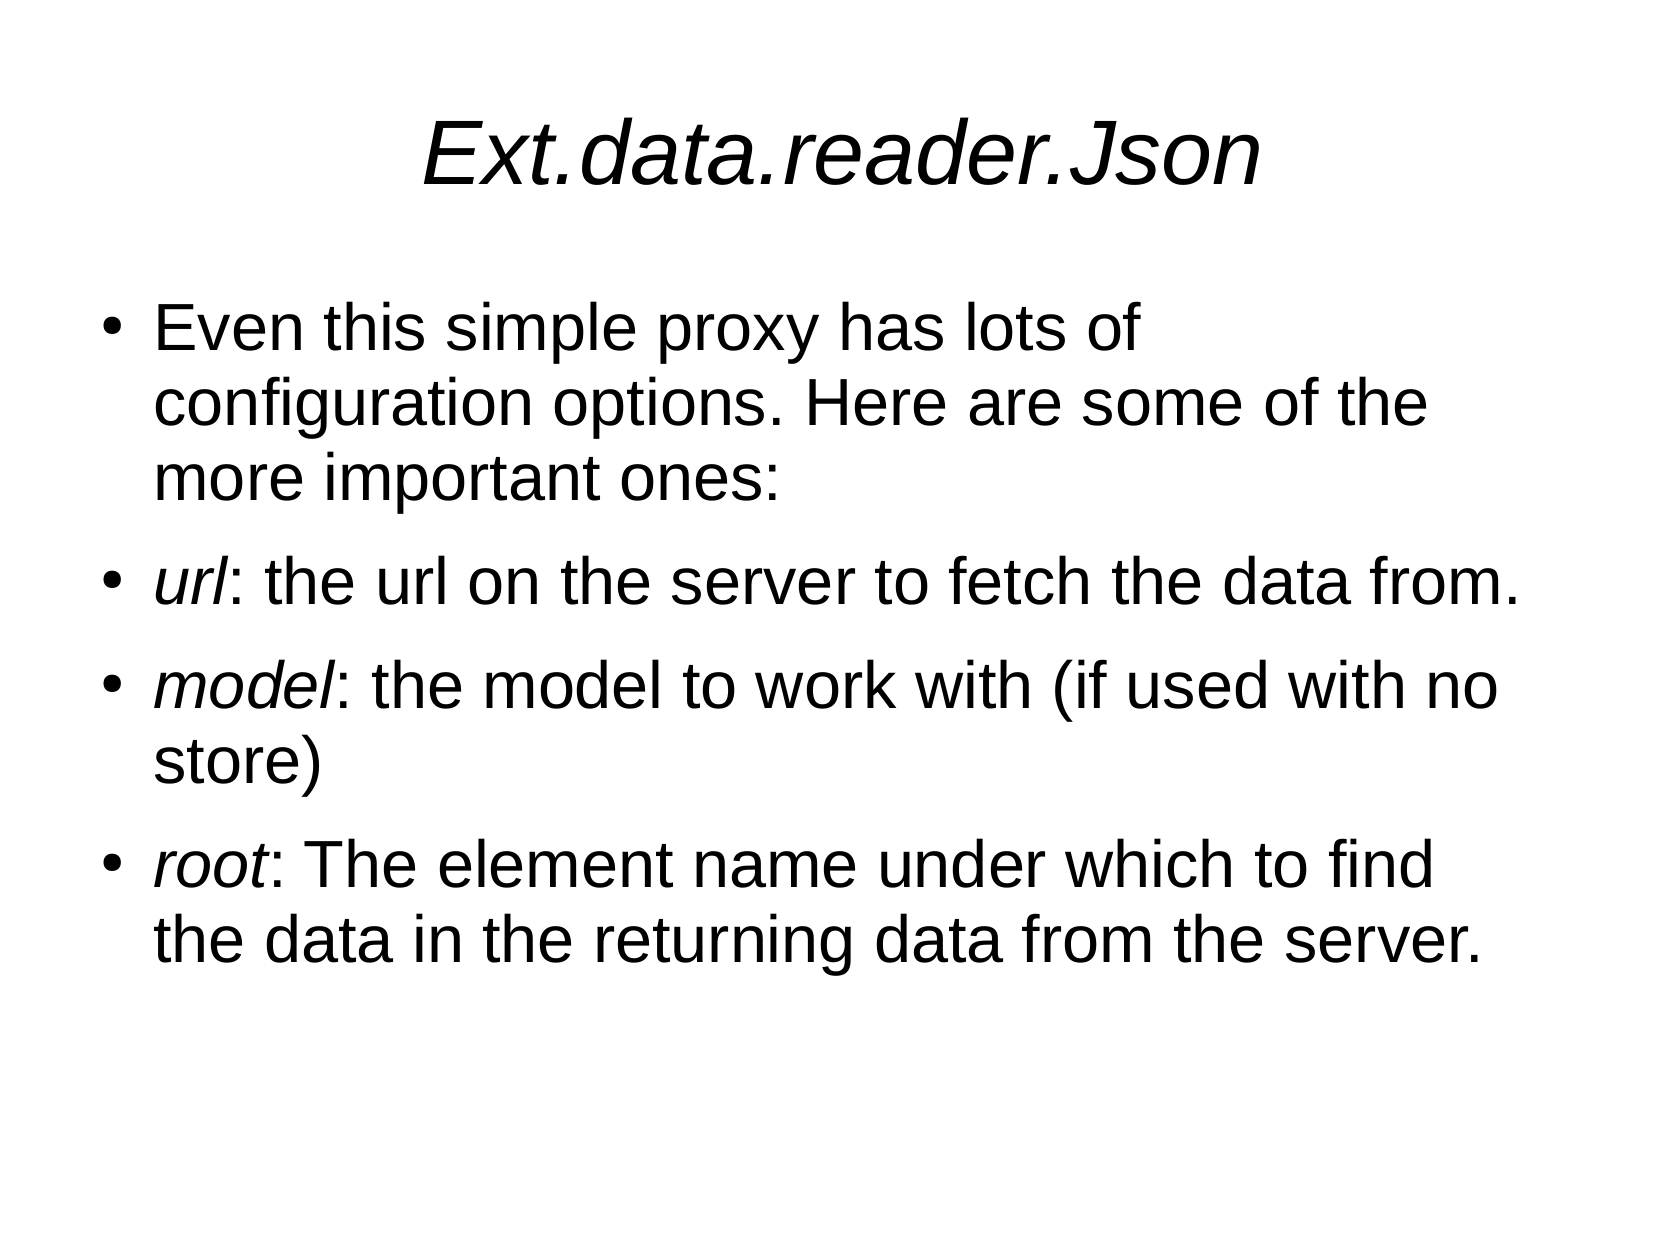

# Ext.data.reader.Json
Even this simple proxy has lots of configuration options. Here are some of the more important ones:
url: the url on the server to fetch the data from.
model: the model to work with (if used with no store)
root: The element name under which to find the data in the returning data from the server.